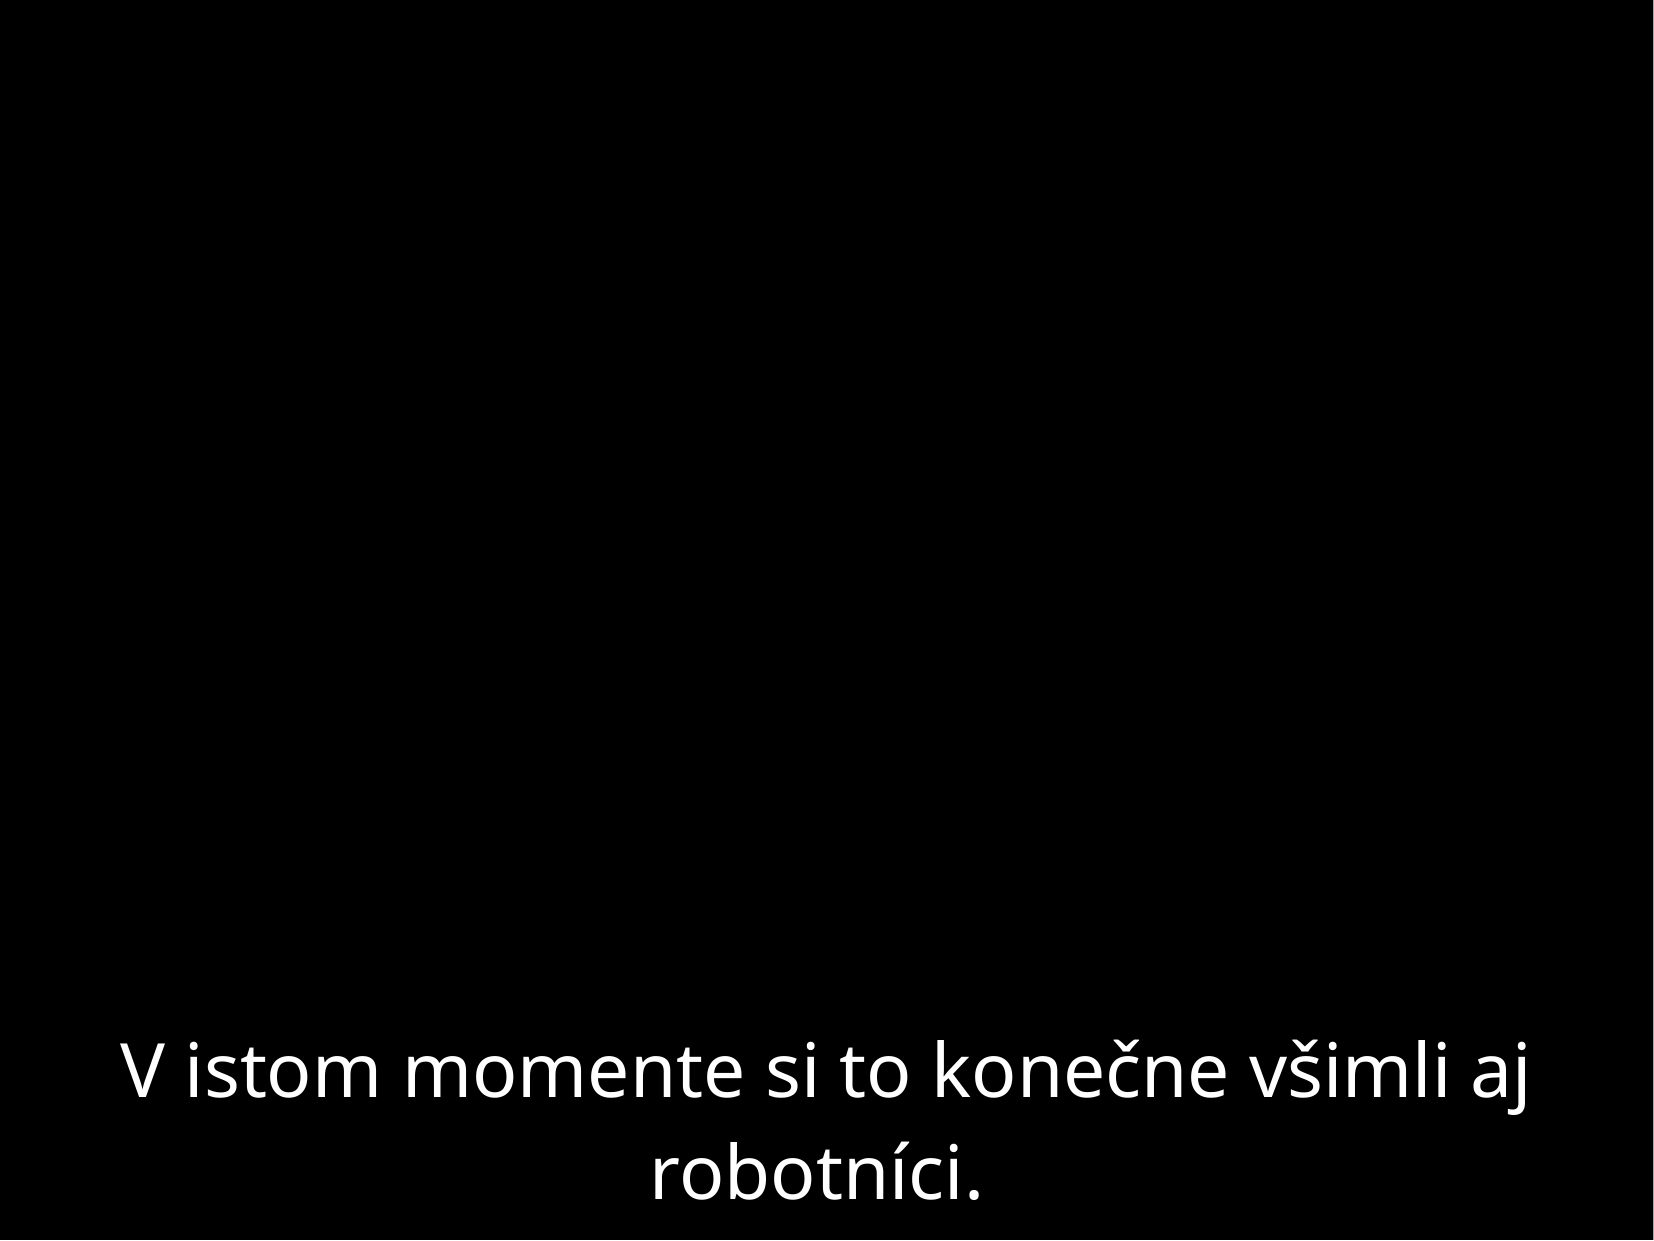

# V istom momente si to konečne všimli aj robotníci.